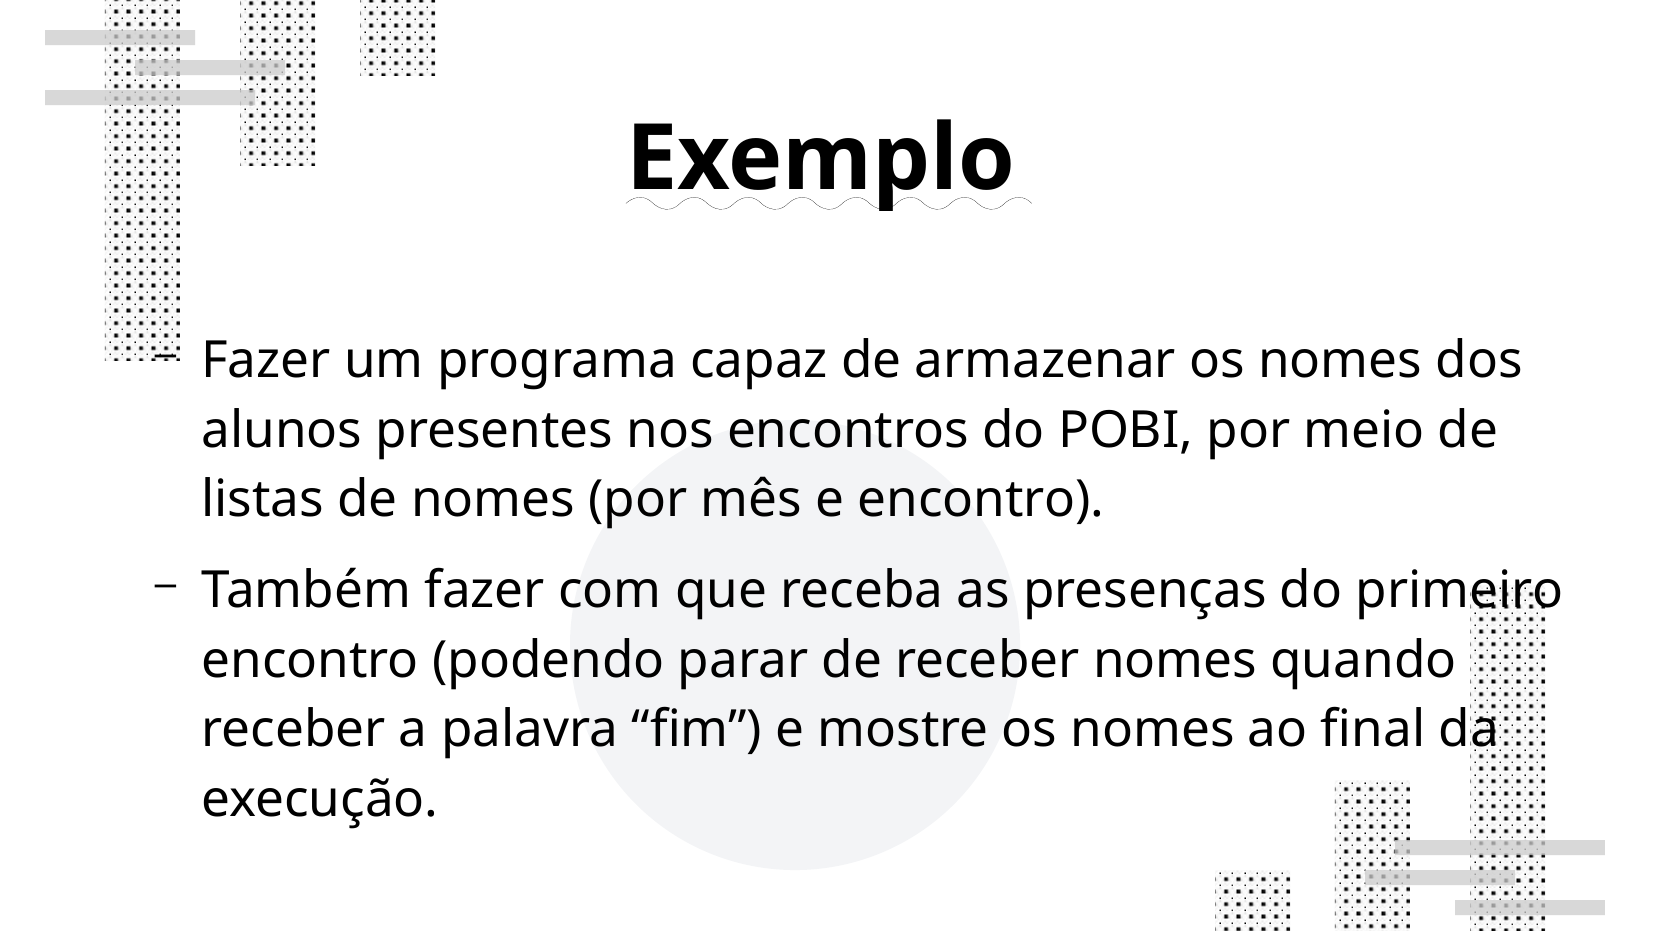

# Exemplo
Fazer um programa capaz de armazenar os nomes dos alunos presentes nos encontros do POBI, por meio de listas de nomes (por mês e encontro).
Também fazer com que receba as presenças do primeiro encontro (podendo parar de receber nomes quando receber a palavra “fim”) e mostre os nomes ao final da execução.